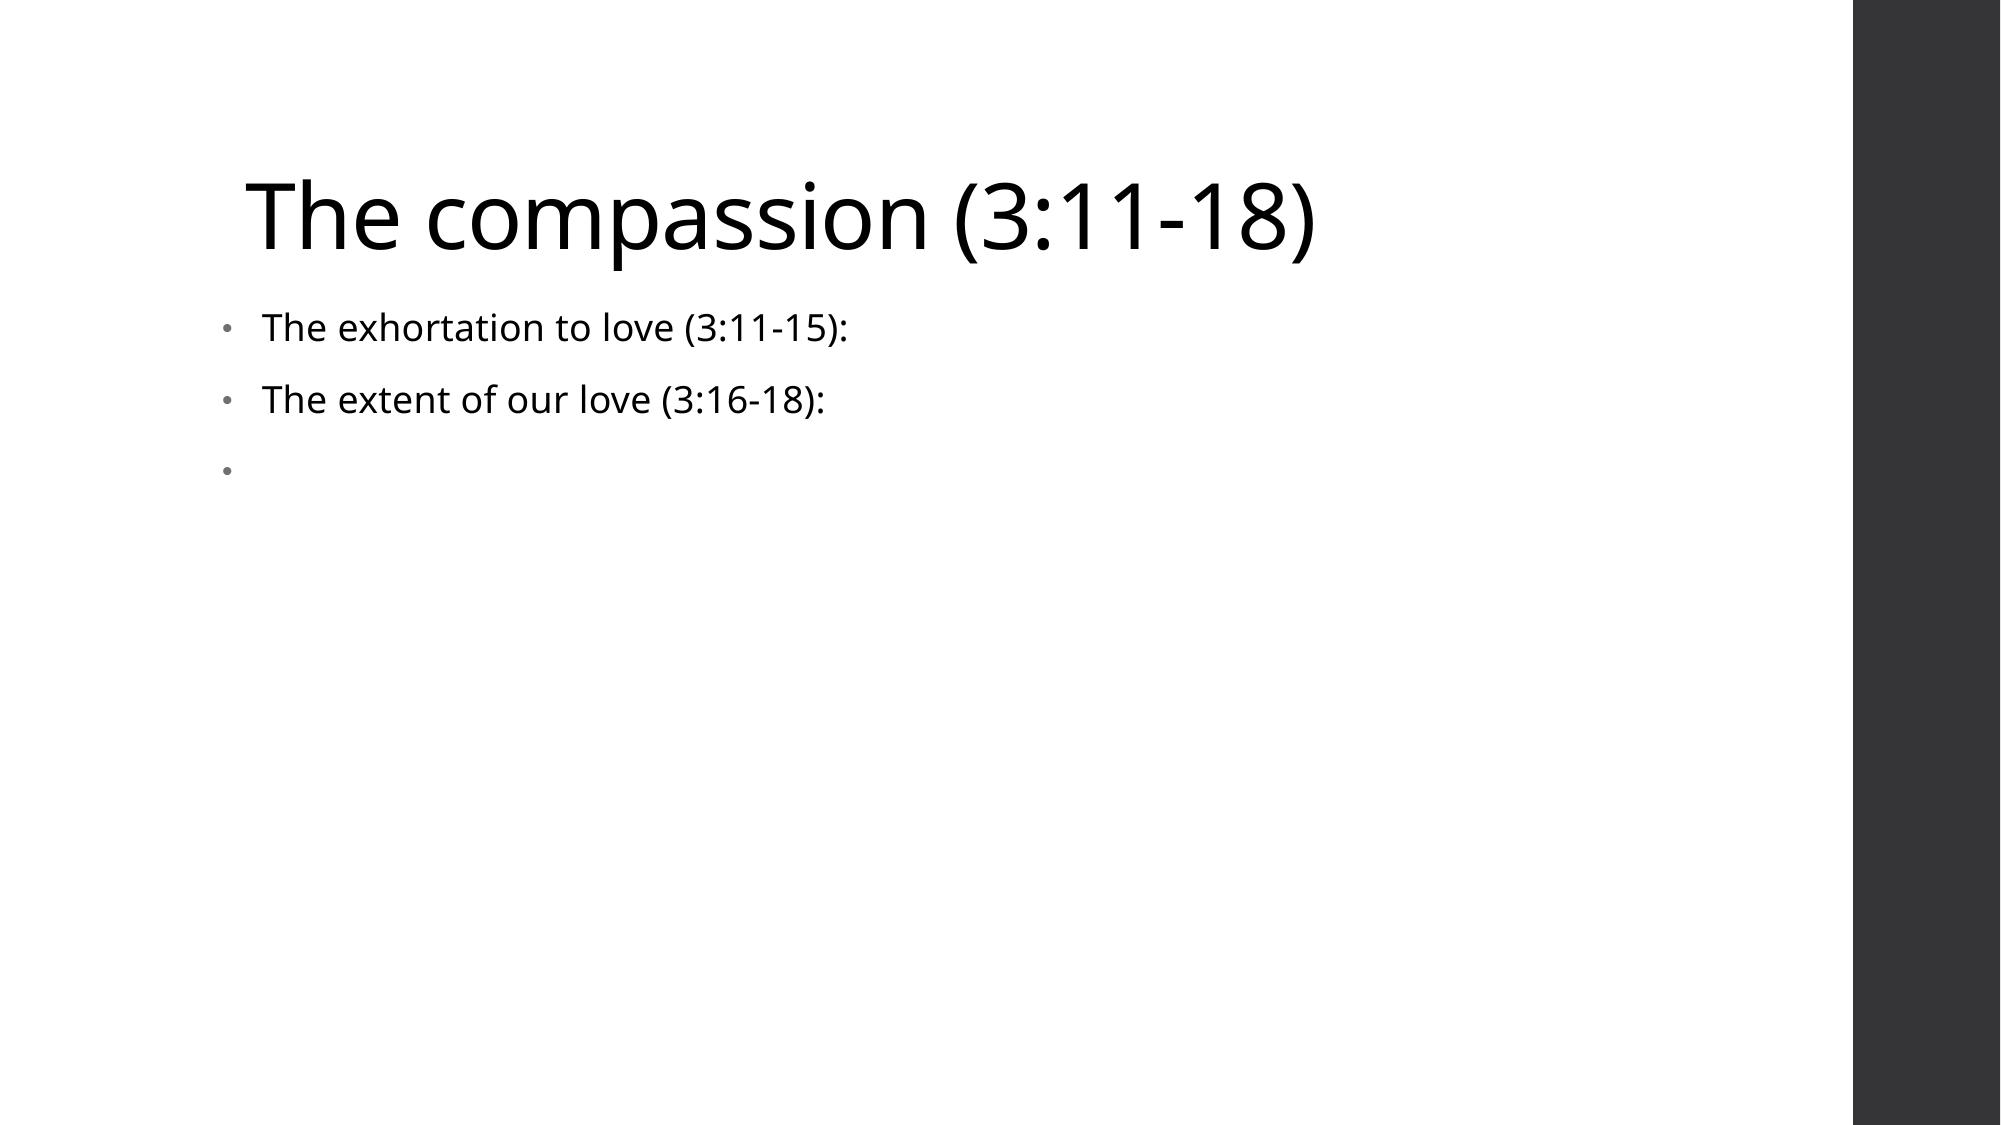

# The compassion (3:11-18)
 The exhortation to love (3:11-15):
 The extent of our love (3:16-18):